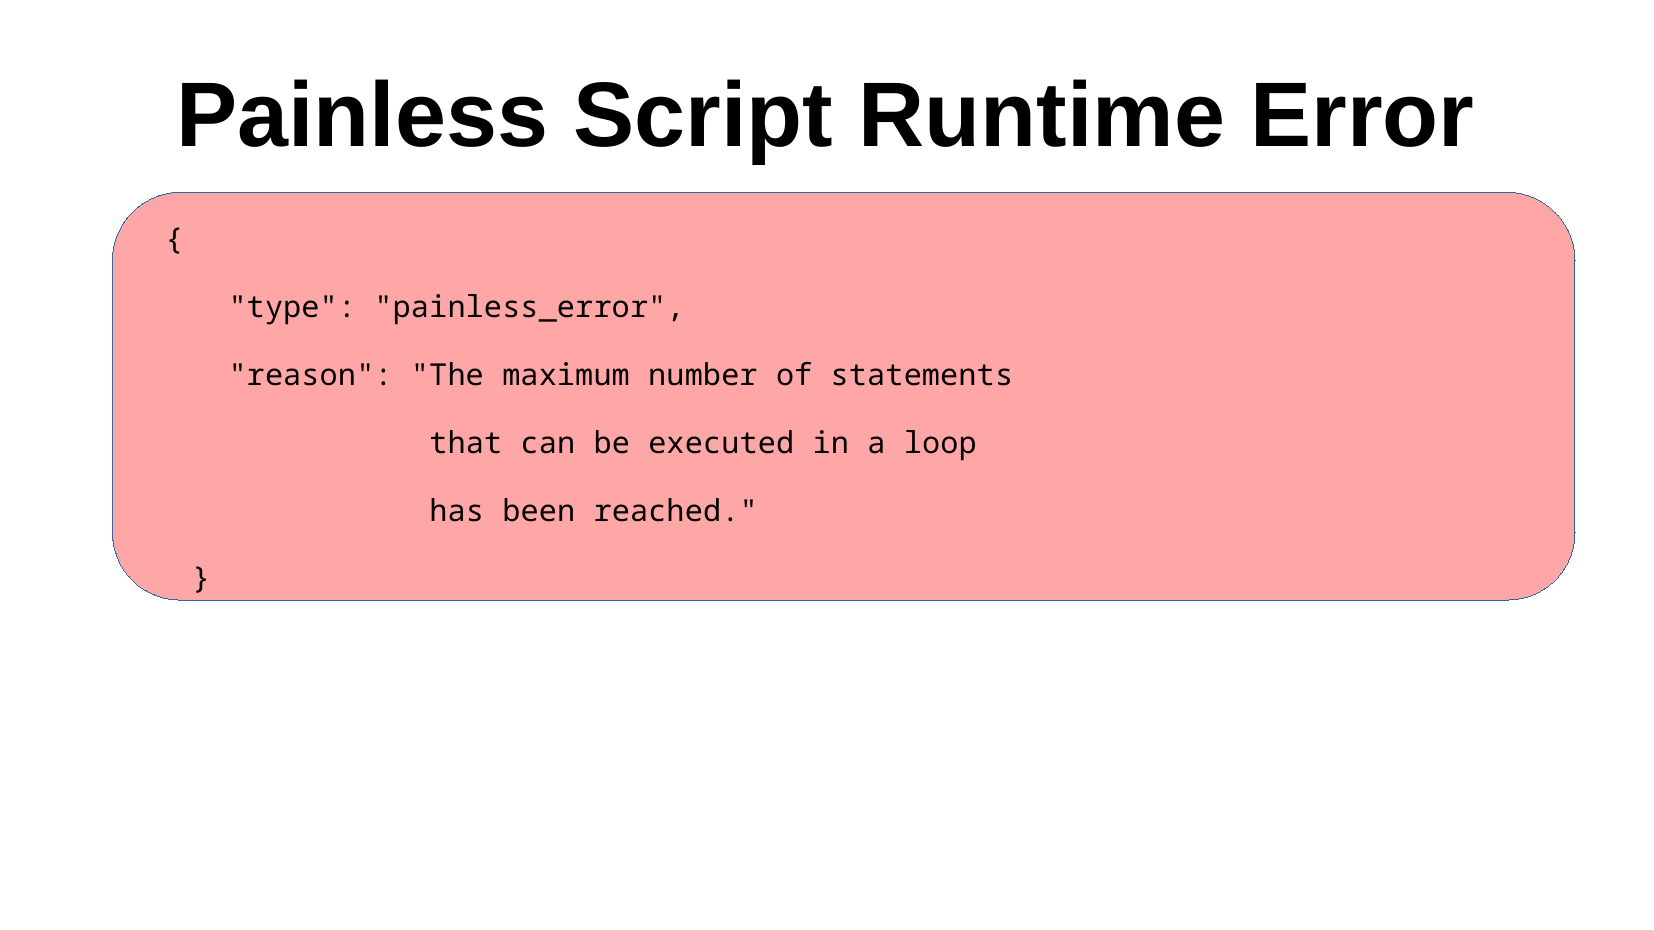

# Painless Script Runtime Error
 {
 "type": "painless_error",
 "reason": "The maximum number of statements
 that can be executed in a loop
 has been reached."
 }